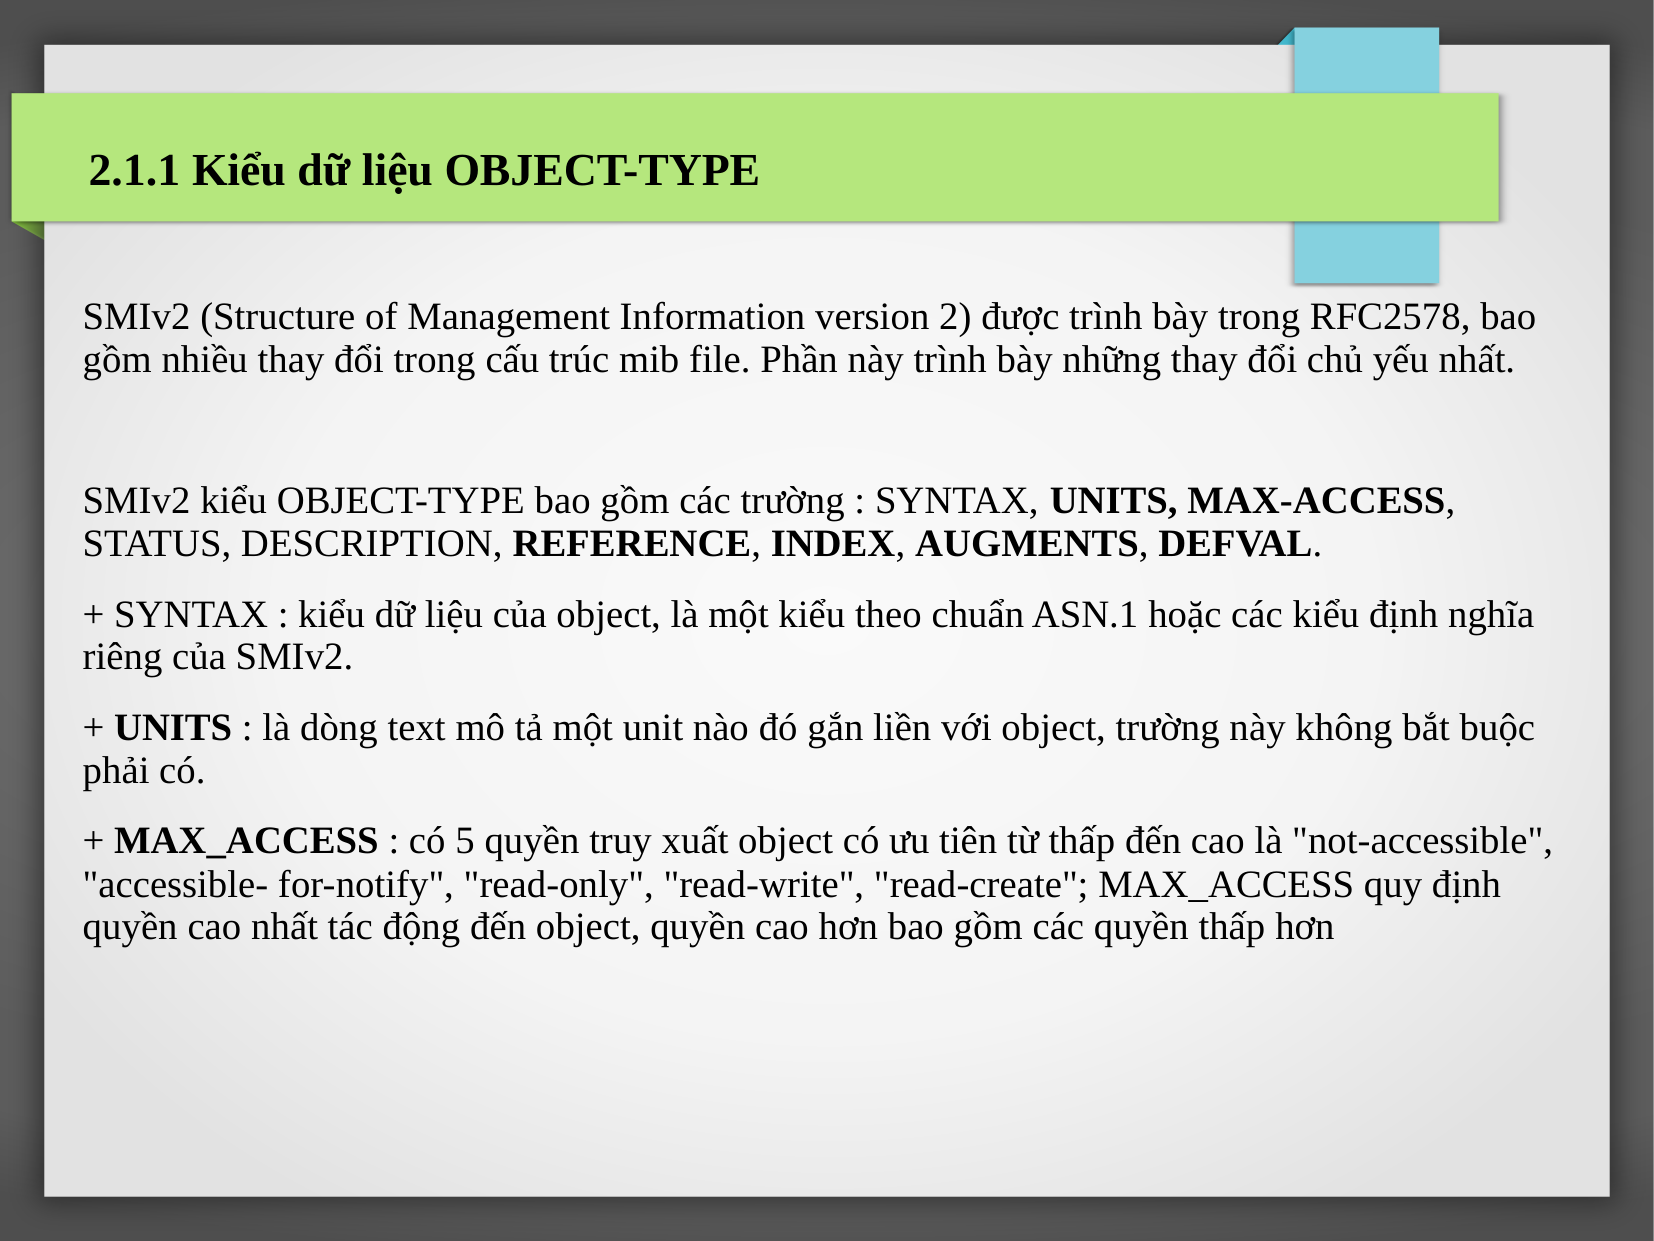

2.1.1 Kiểu dữ liệu OBJECT-TYPE
# SMIv2 (Structure of Management Information version 2) được trình bày trong RFC2578, bao gồm nhiều thay đổi trong cấu trúc mib file. Phần này trình bày những thay đổi chủ yếu nhất.
SMIv2 kiểu OBJECT-TYPE bao gồm các trường : SYNTAX, UNITS, MAX-ACCESS, STATUS, DESCRIPTION, REFERENCE, INDEX, AUGMENTS, DEFVAL.
+ SYNTAX : kiểu dữ liệu của object, là một kiểu theo chuẩn ASN.1 hoặc các kiểu định nghĩa riêng của SMIv2.
+ UNITS : là dòng text mô tả một unit nào đó gắn liền với object, trường này không bắt buộc phải có.
+ MAX_ACCESS : có 5 quyền truy xuất object có ưu tiên từ thấp đến cao là "not-accessible", "accessible- for-notify", "read-only", "read-write", "read-create"; MAX_ACCESS quy định quyền cao nhất tác động đến object, quyền cao hơn bao gồm các quyền thấp hơn